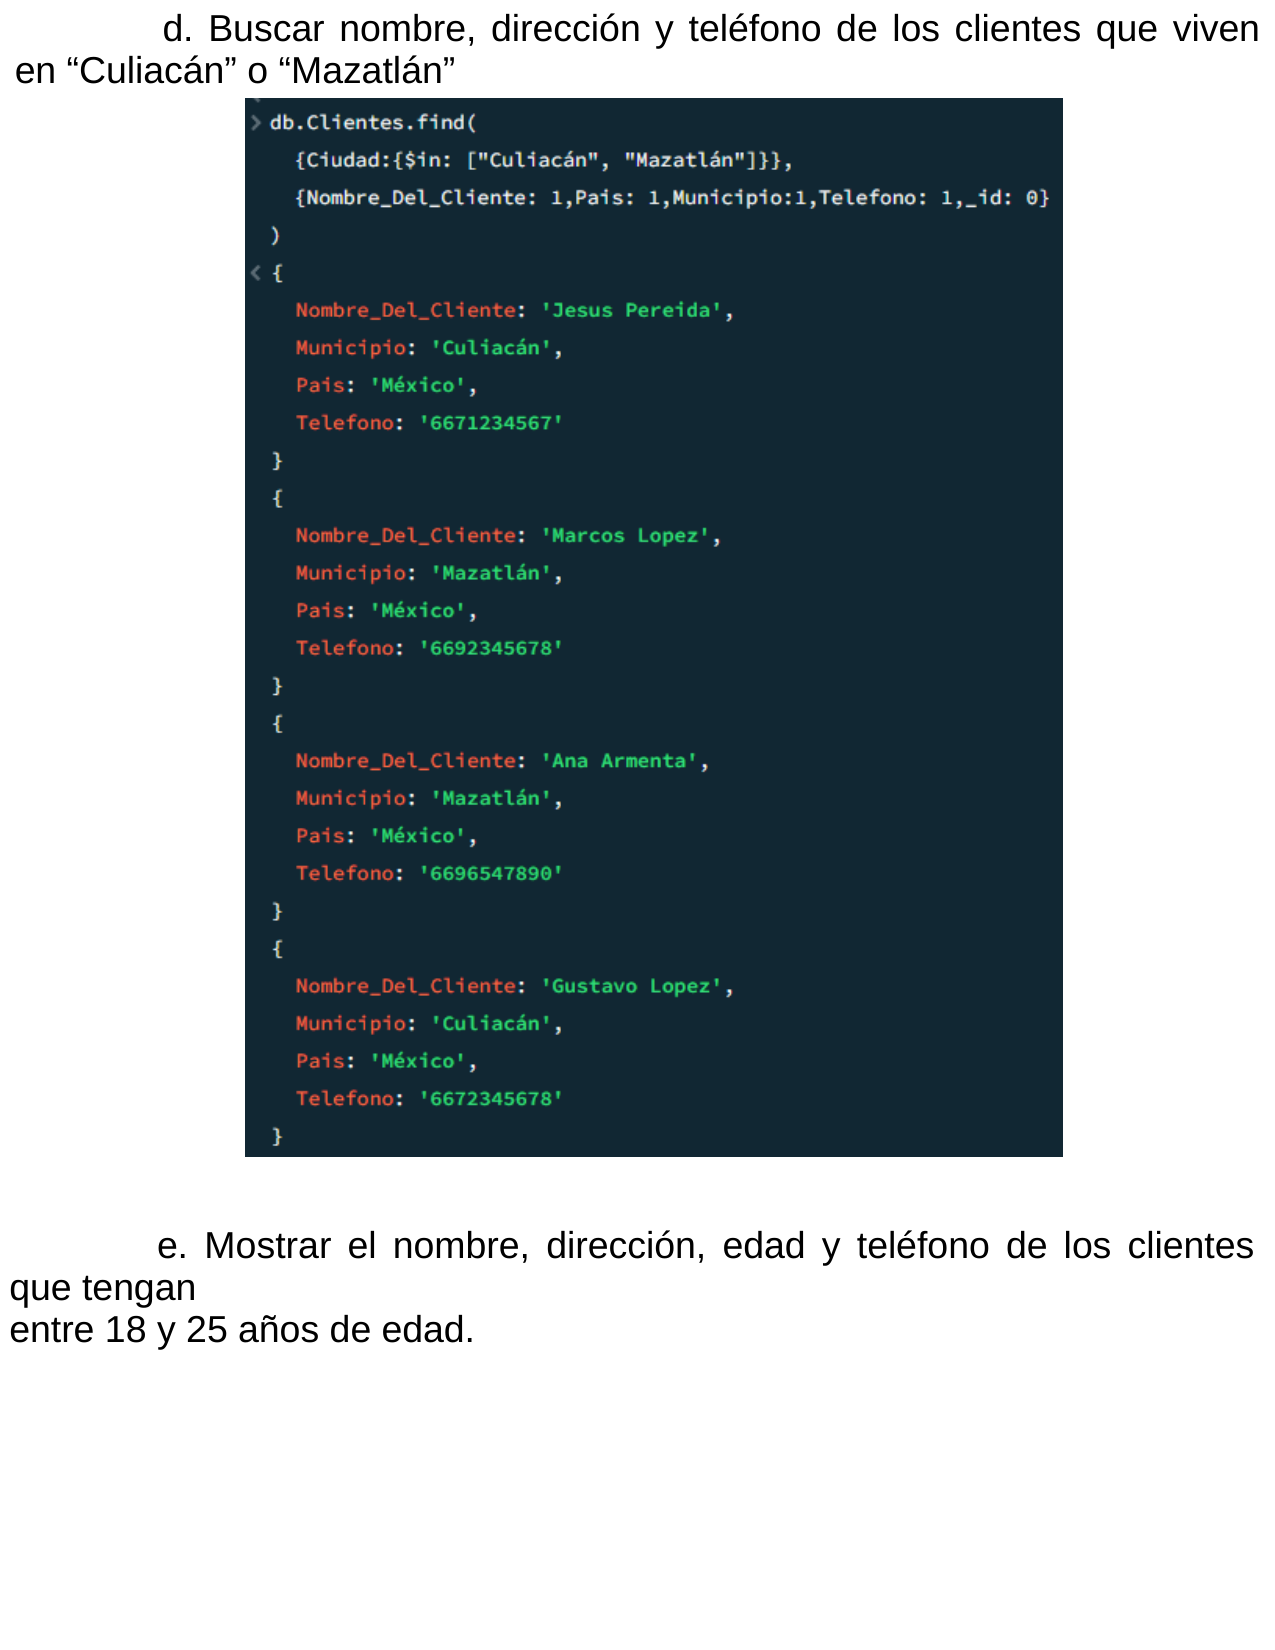

d. Buscar nombre, dirección y teléfono de los clientes que viven en “Culiacán” o “Mazatlán”
		e. Mostrar el nombre, dirección, edad y teléfono de los clientes que tengan
entre 18 y 25 años de edad.